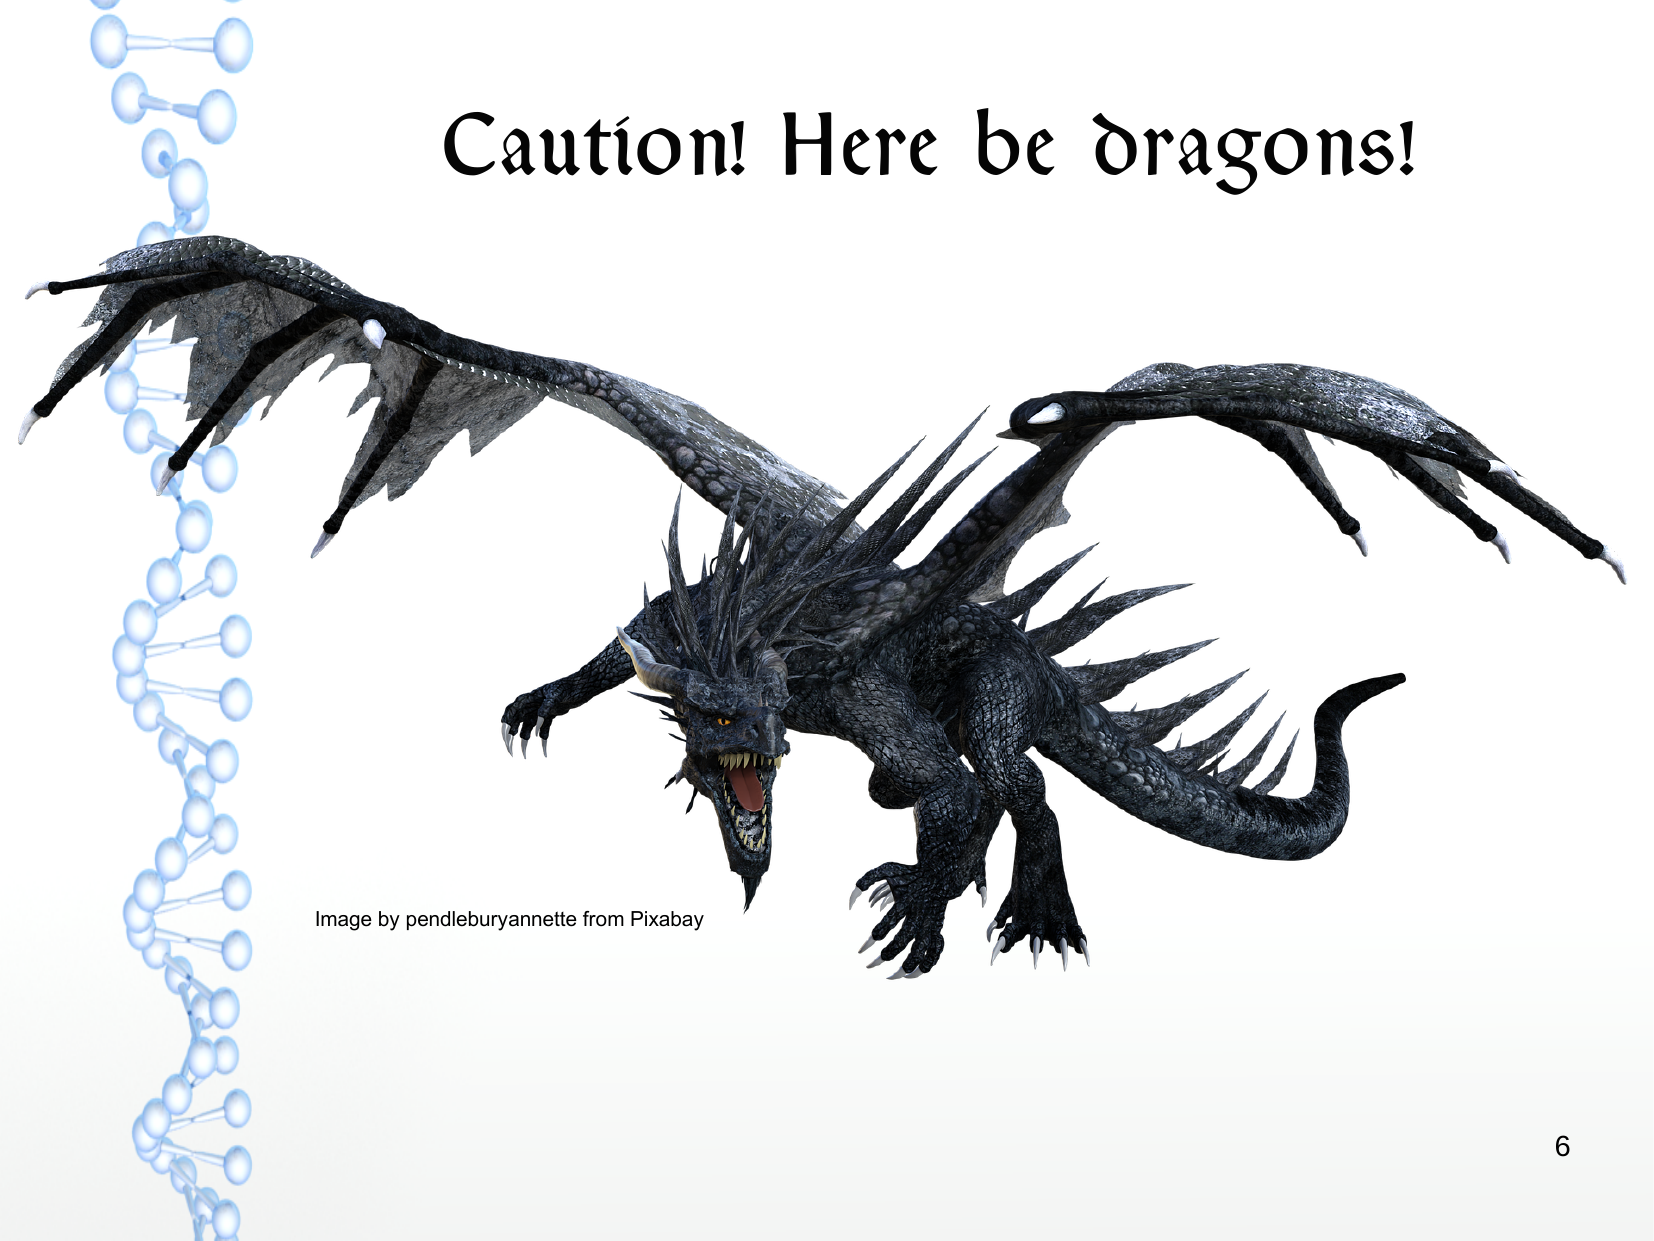

# Caution! Here be dragons!
Image by pendleburyannette from Pixabay
6